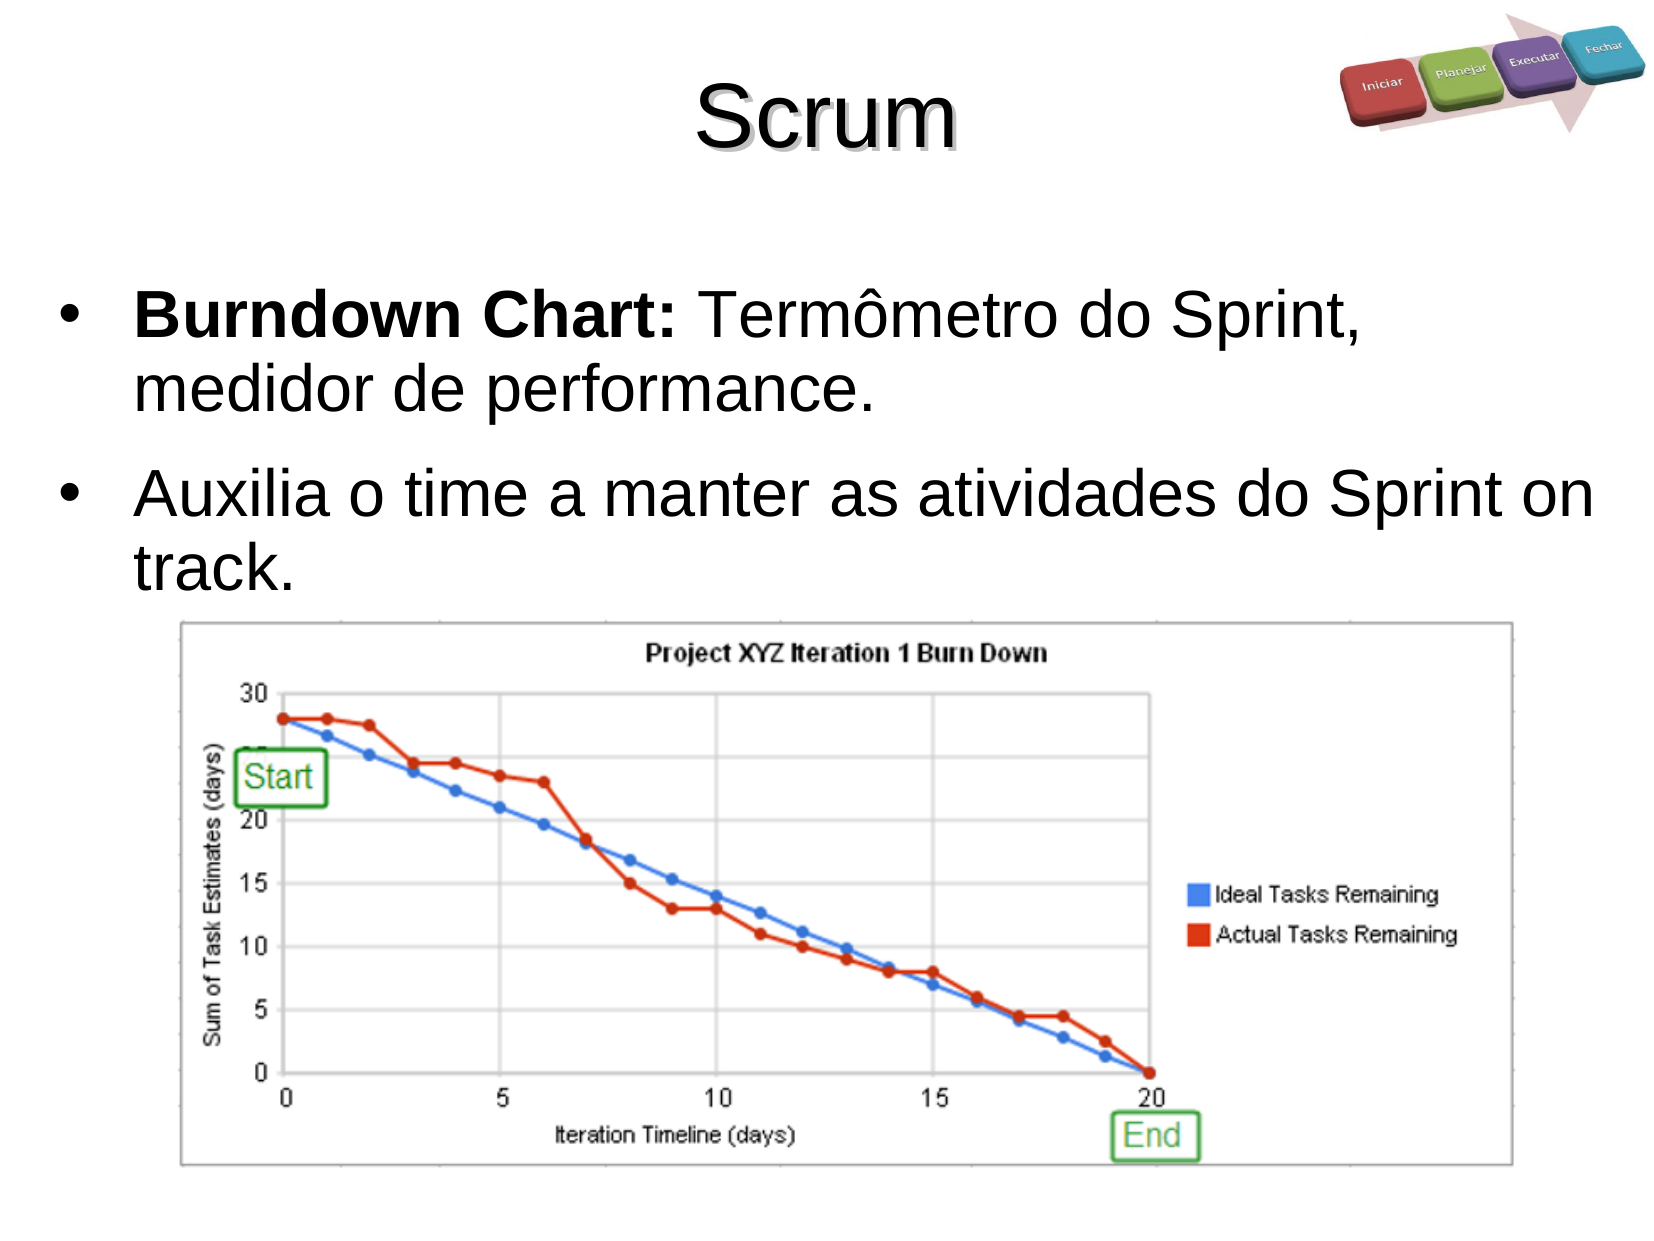

# Scrum
Burndown Chart: Termômetro do Sprint, medidor de performance.
Auxilia o time a manter as atividades do Sprint on track.